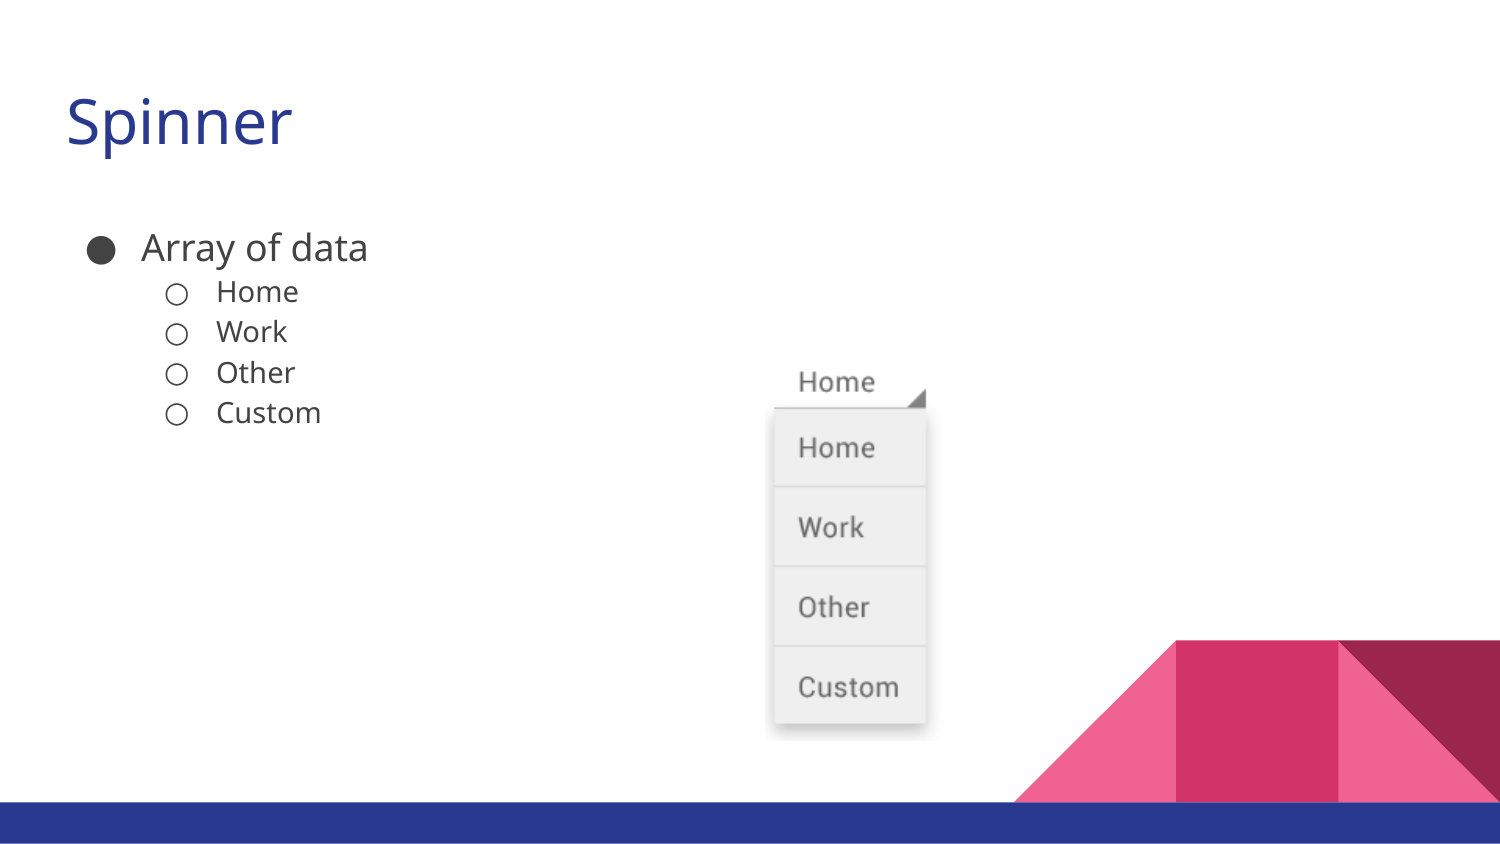

# Spinner
Array of data
Home
Work
Other
Custom